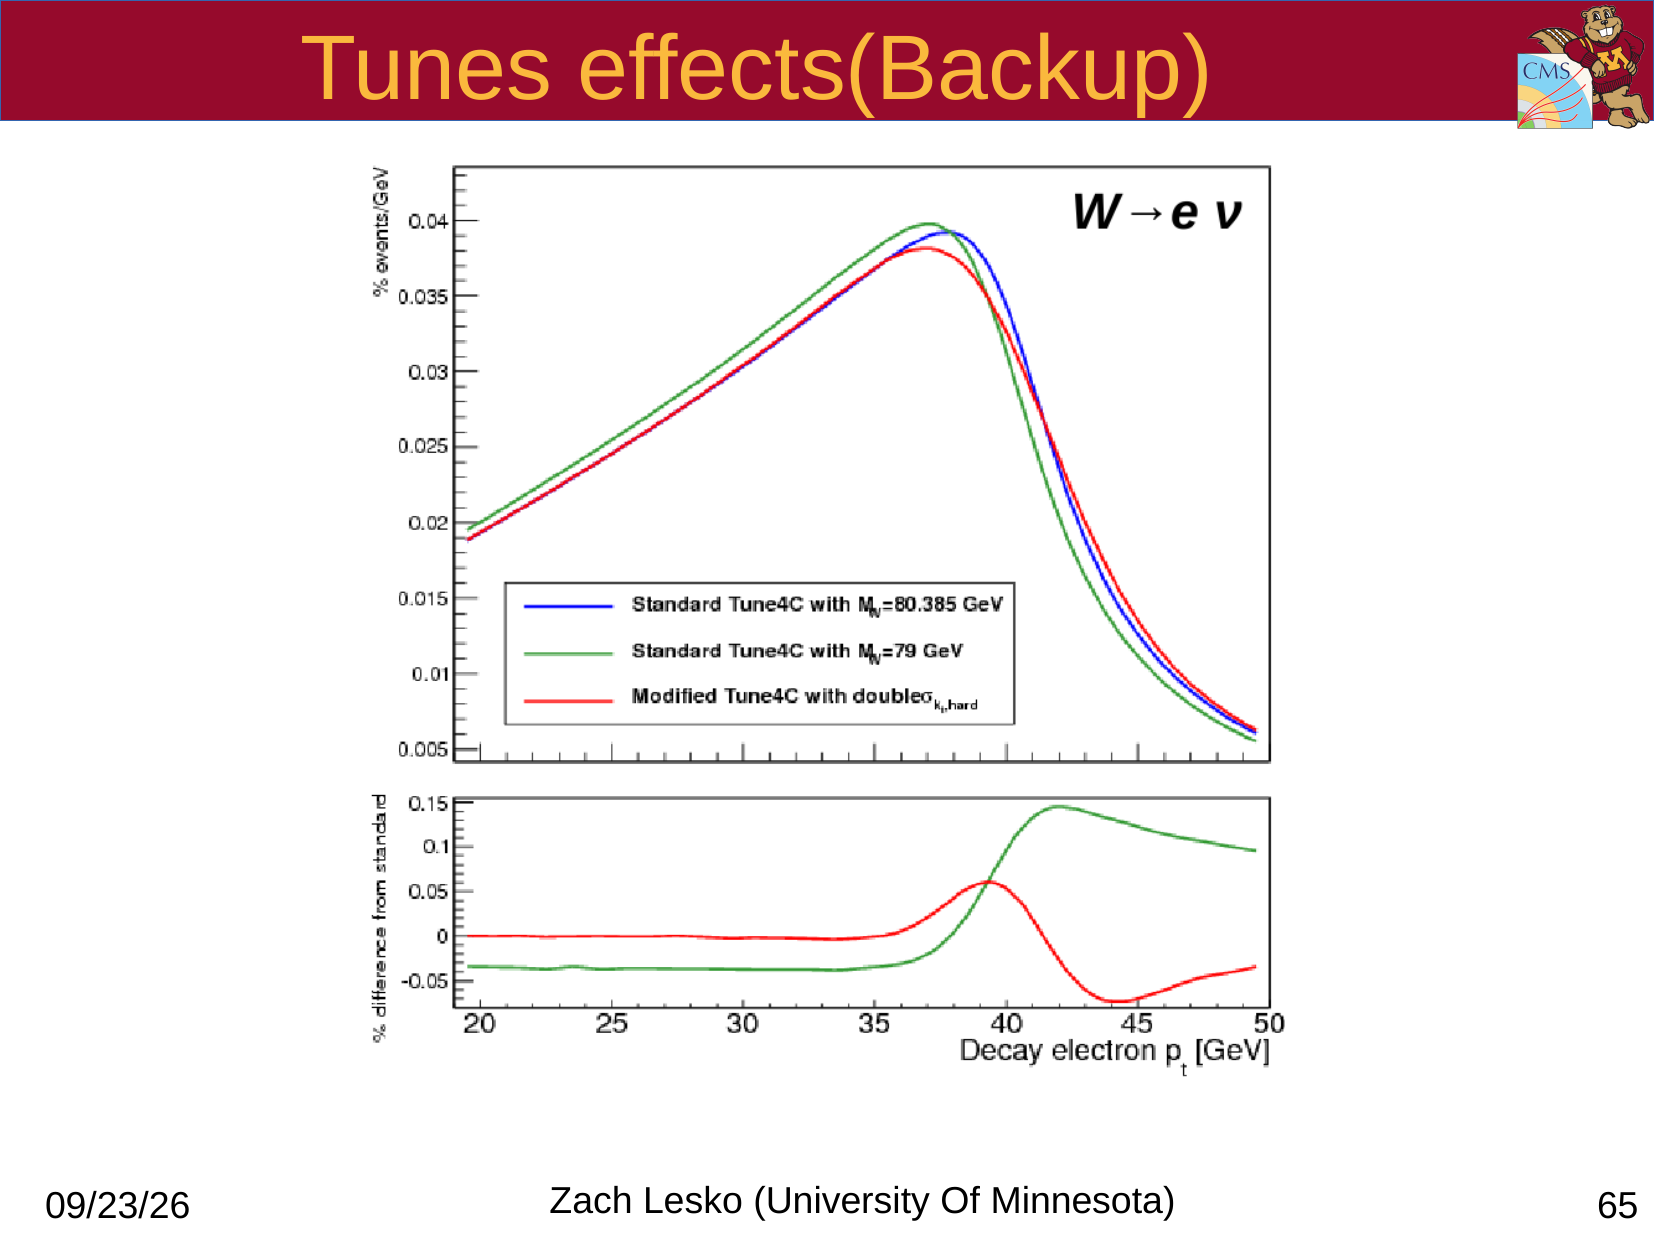

# Tunes effects(Backup)
Zach Lesko (University Of Minnesota)
65